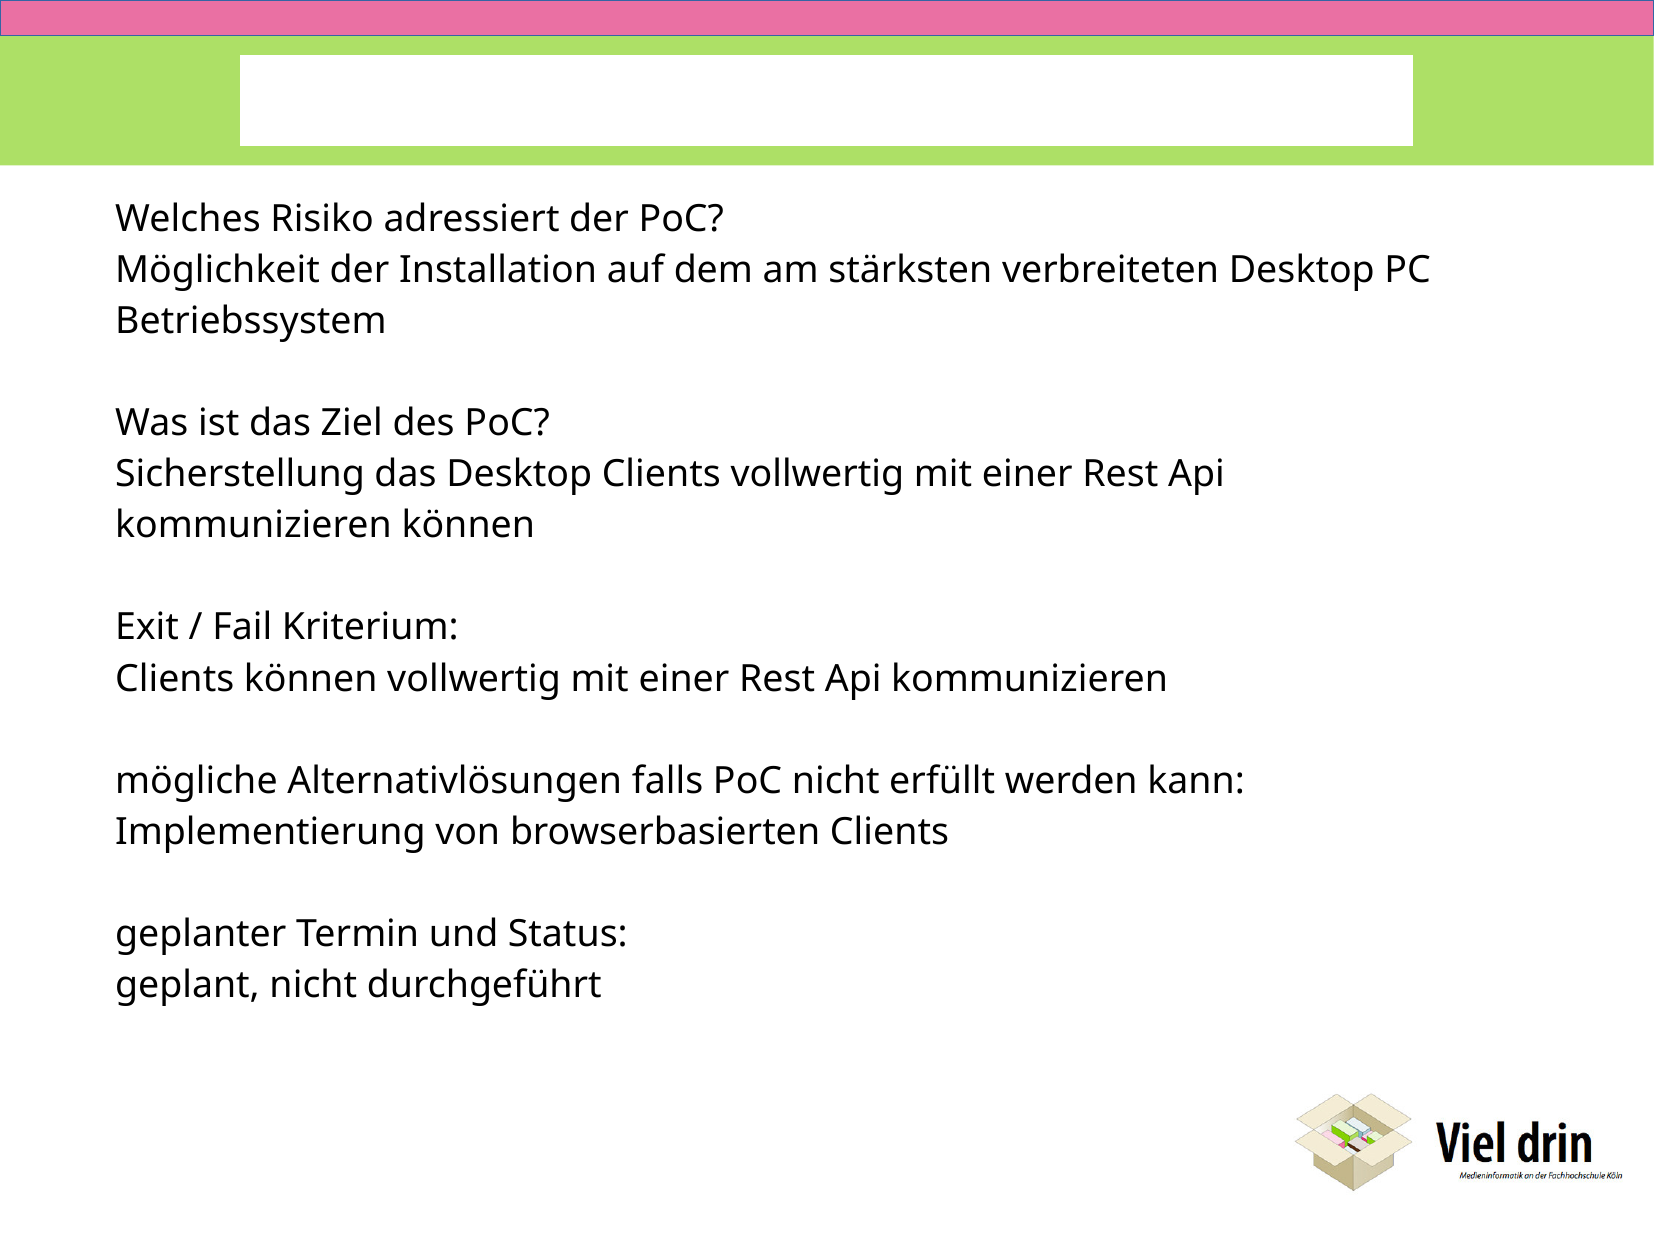

# PoC 5: DesktopClient Kommunikation
Welches Risiko adressiert der PoC?
Möglichkeit der Installation auf dem am stärksten verbreiteten Desktop PC Betriebssystem
Was ist das Ziel des PoC?
Sicherstellung das Desktop Clients vollwertig mit einer Rest Api kommunizieren können
Exit / Fail Kriterium:
Clients können vollwertig mit einer Rest Api kommunizieren
mögliche Alternativlösungen falls PoC nicht erfüllt werden kann:
Implementierung von browserbasierten Clients
geplanter Termin und Status:
geplant, nicht durchgeführt